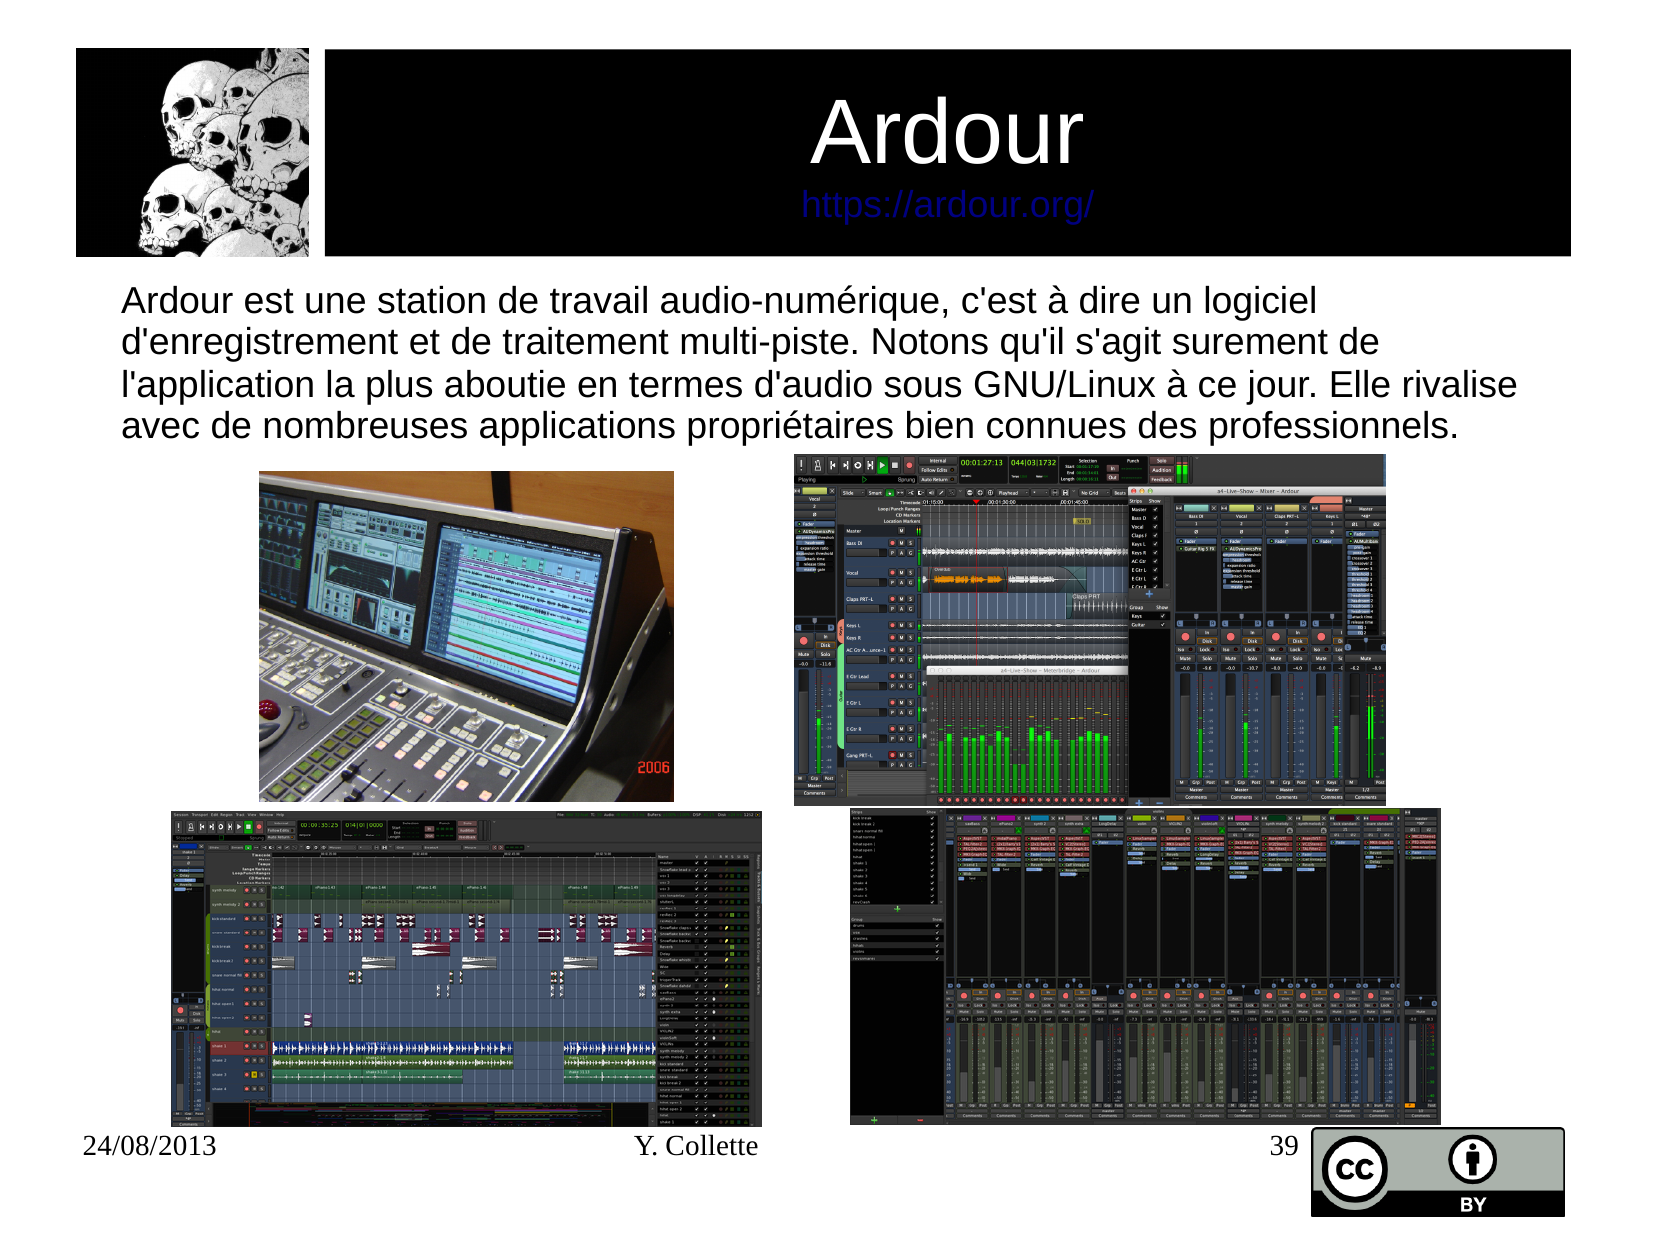

# Ardour https://ardour.org/
Ardour est une station de travail audio-numérique, c'est à dire un logiciel d'enregistrement et de traitement multi-piste. Notons qu'il s'agit surement de l'application la plus aboutie en termes d'audio sous GNU/Linux à ce jour. Elle rivalise avec de nombreuses applications propriétaires bien connues des professionnels.
Y. Collette
39